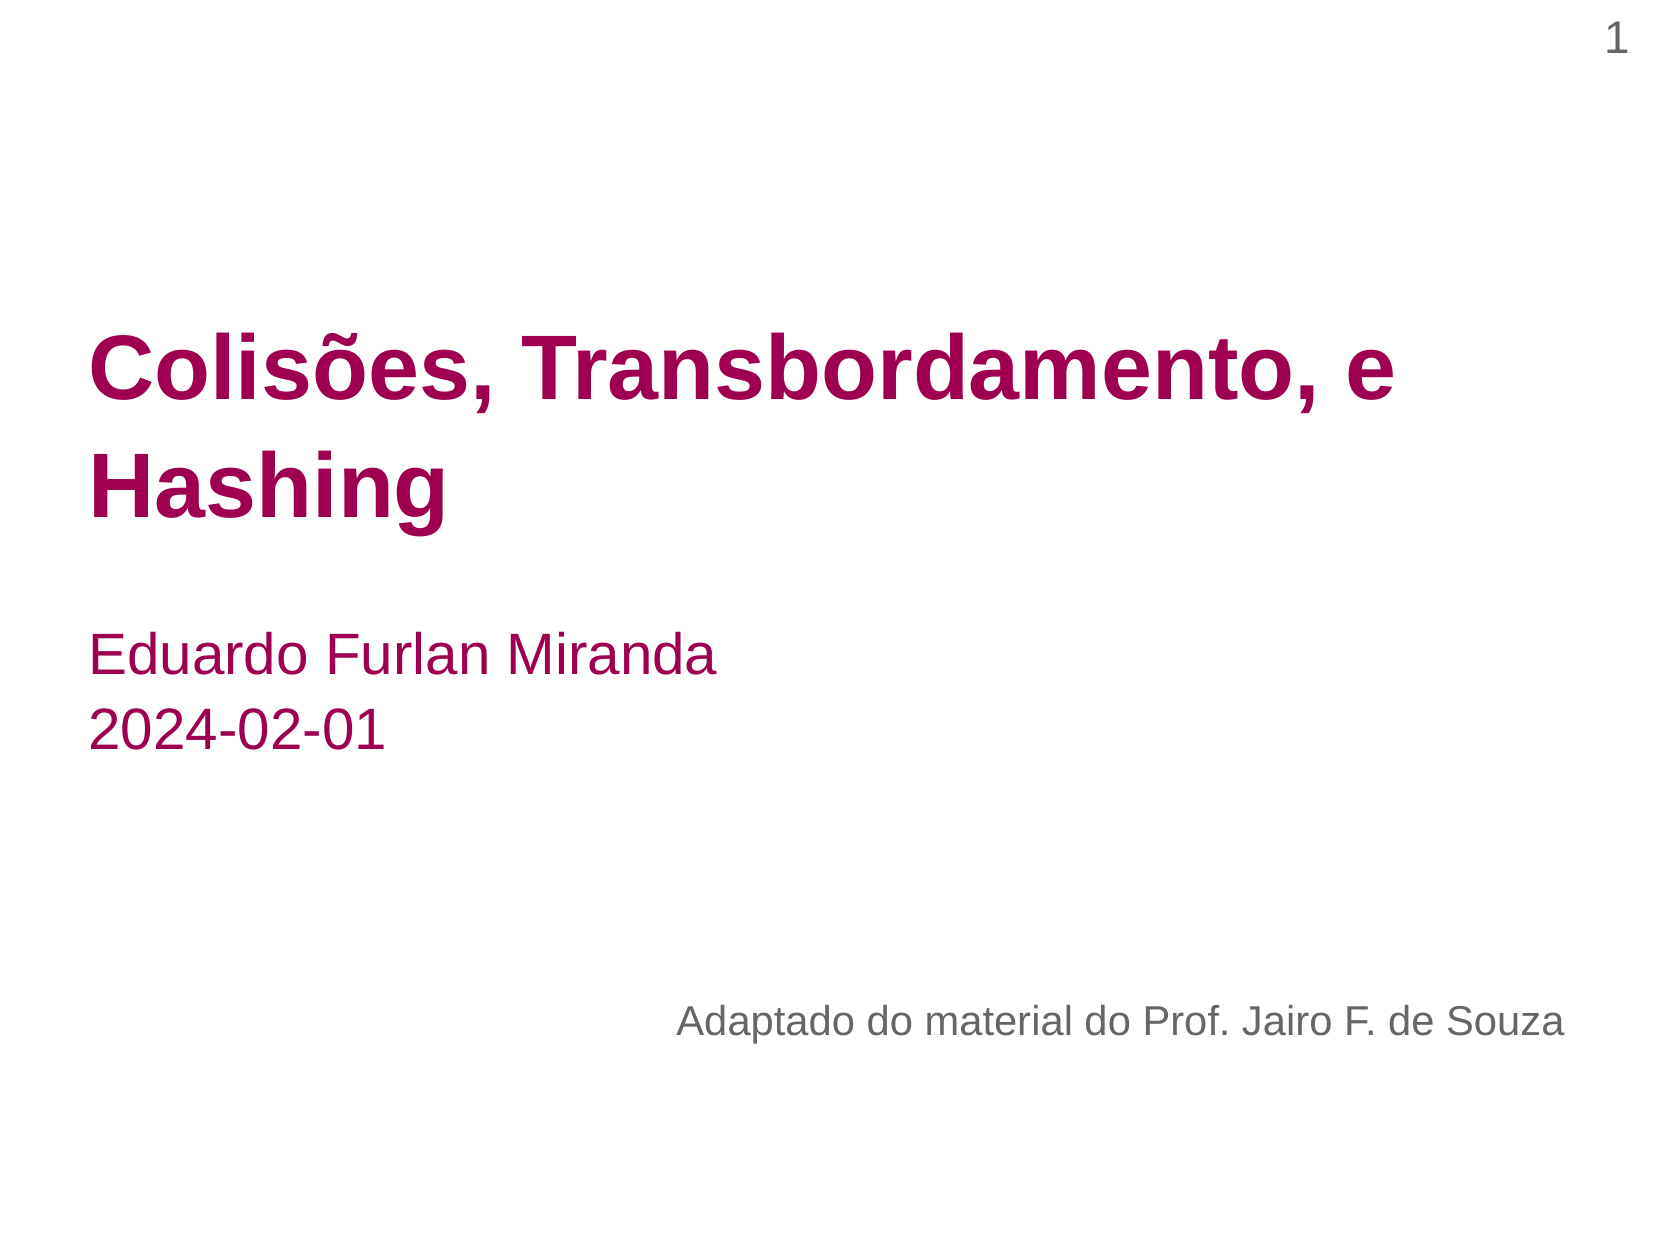

1
# Colisões, Transbordamento, e Hashing Eduardo Furlan Miranda 2024-02-01
Adaptado do material do Prof. Jairo F. de Souza